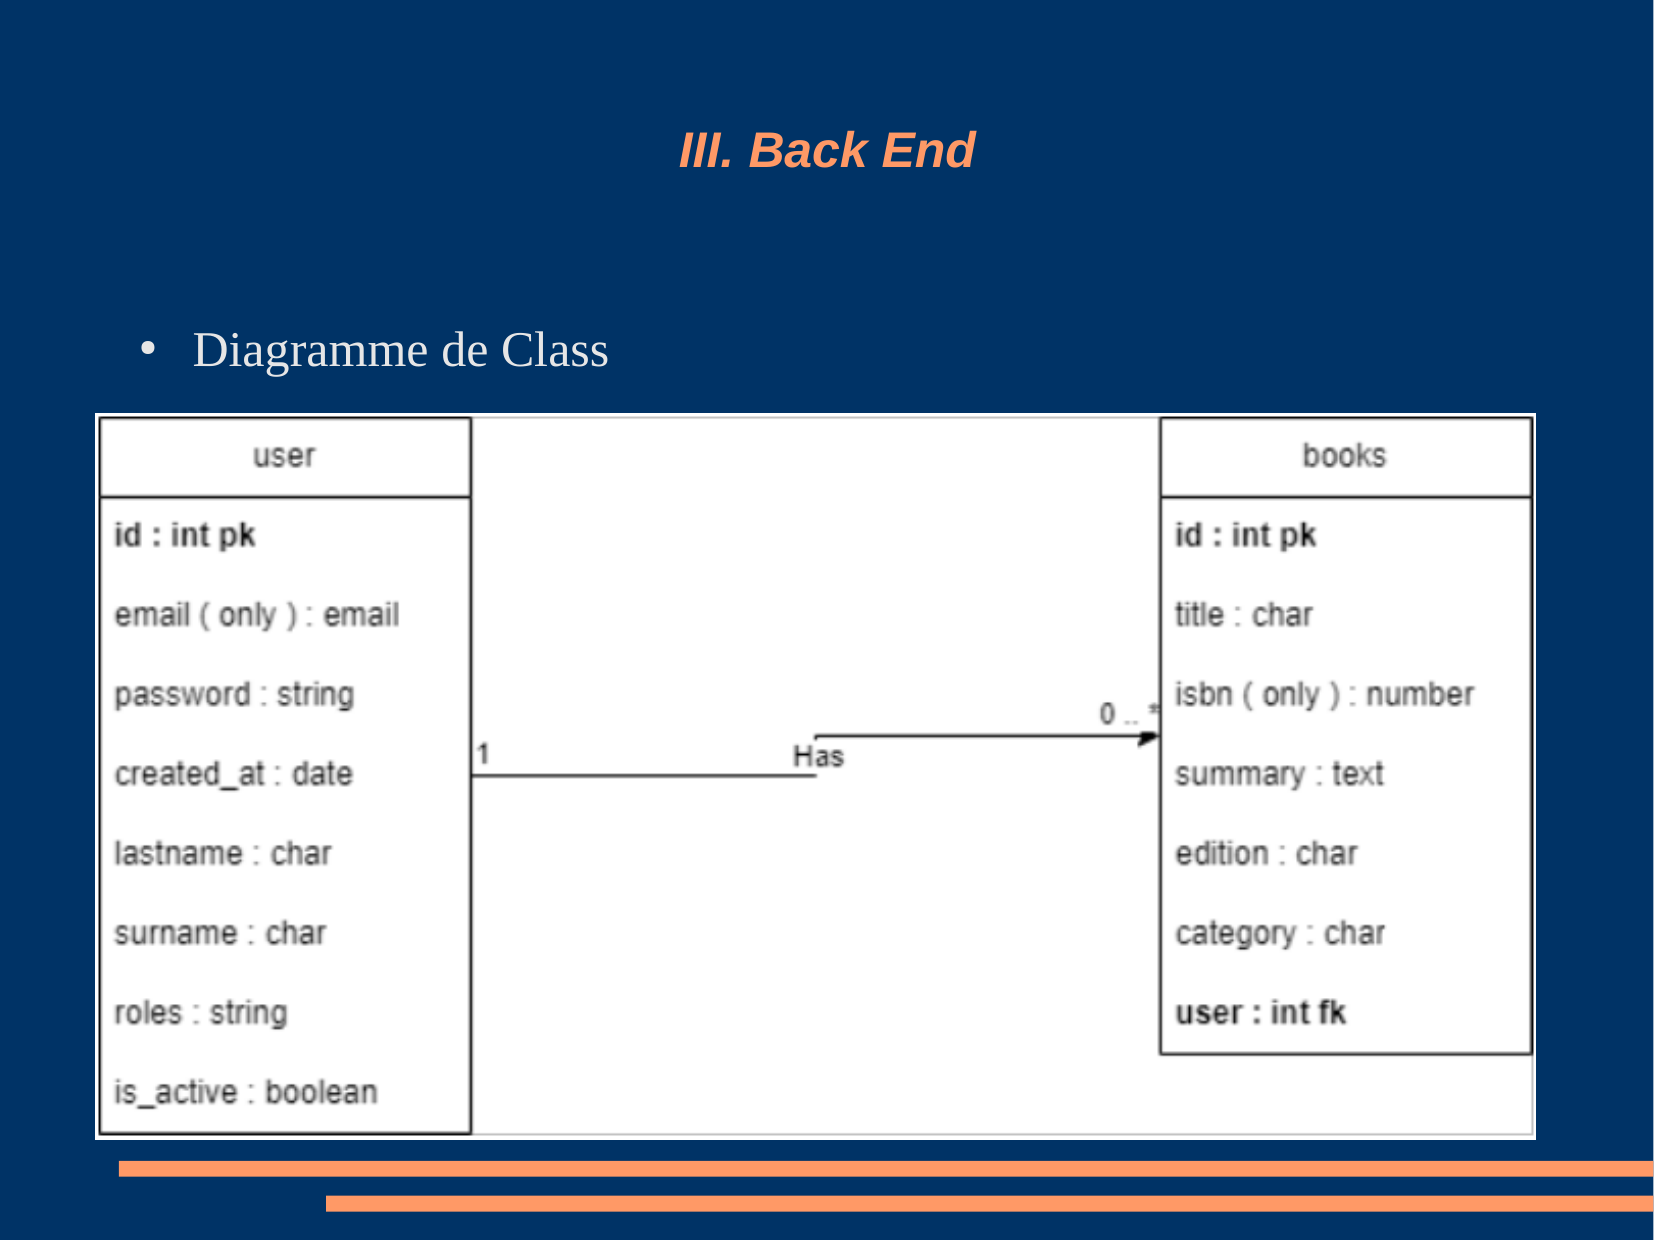

# III. Back End
Diagramme de Class